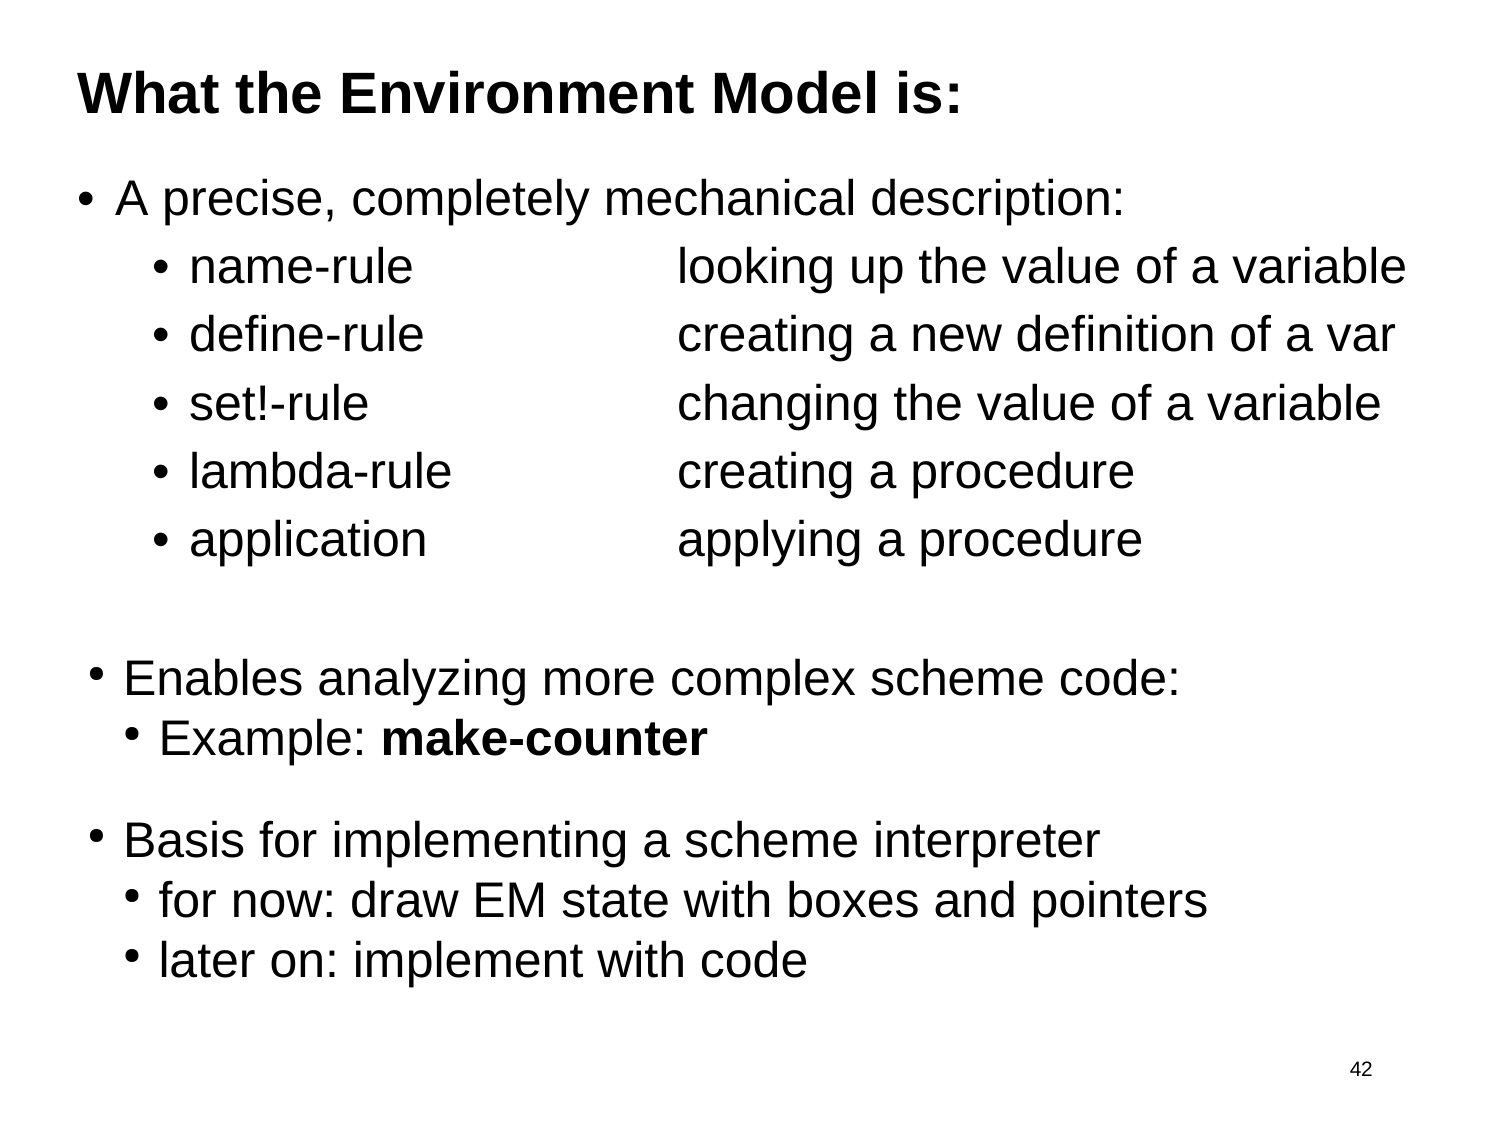

# What the Environment Model is:
A precise, completely mechanical description:
name-rule		looking up the value of a variable
define-rule		creating a new definition of a var
set!-rule			changing the value of a variable
lambda-rule		creating a procedure
application		applying a procedure
Enables analyzing more complex scheme code:
Example: make-counter
Basis for implementing a scheme interpreter
for now: draw EM state with boxes and pointers
later on: implement with code
42